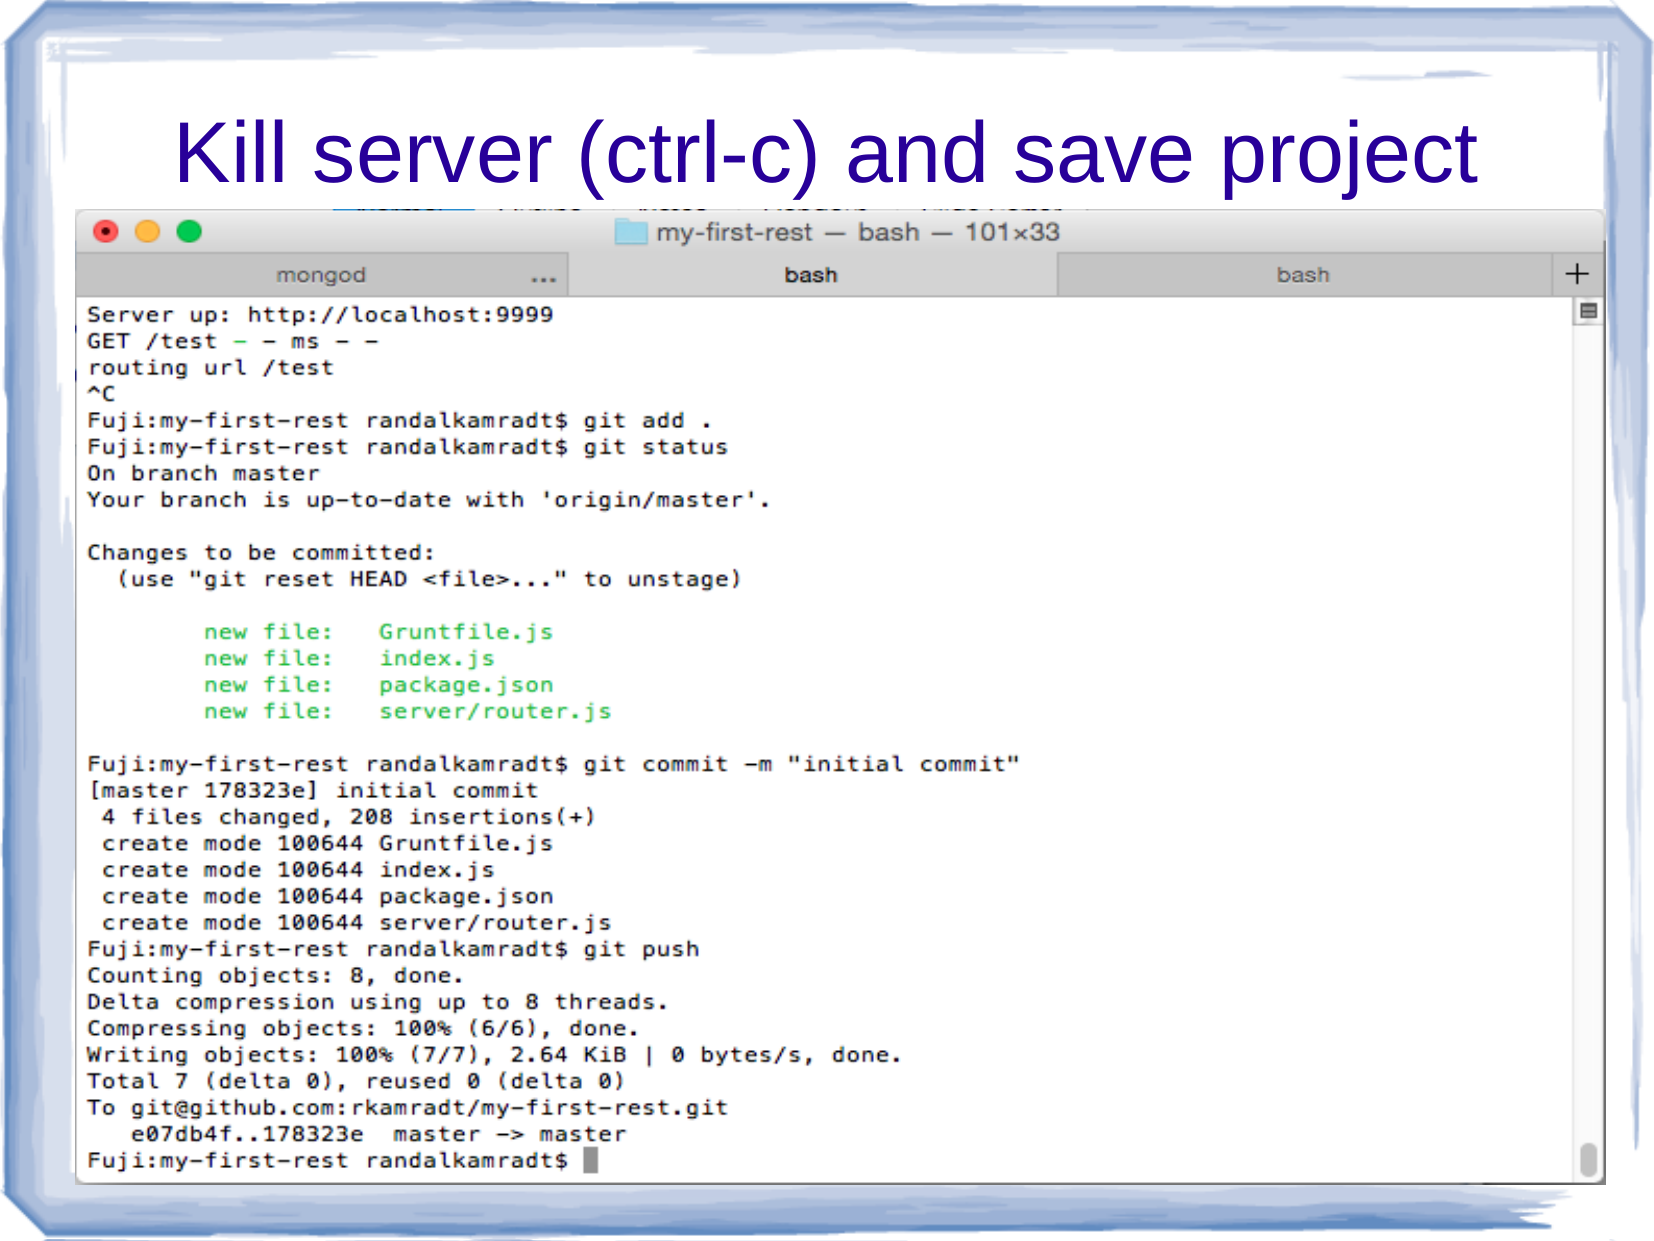

# Kill server (ctrl-c) and save project